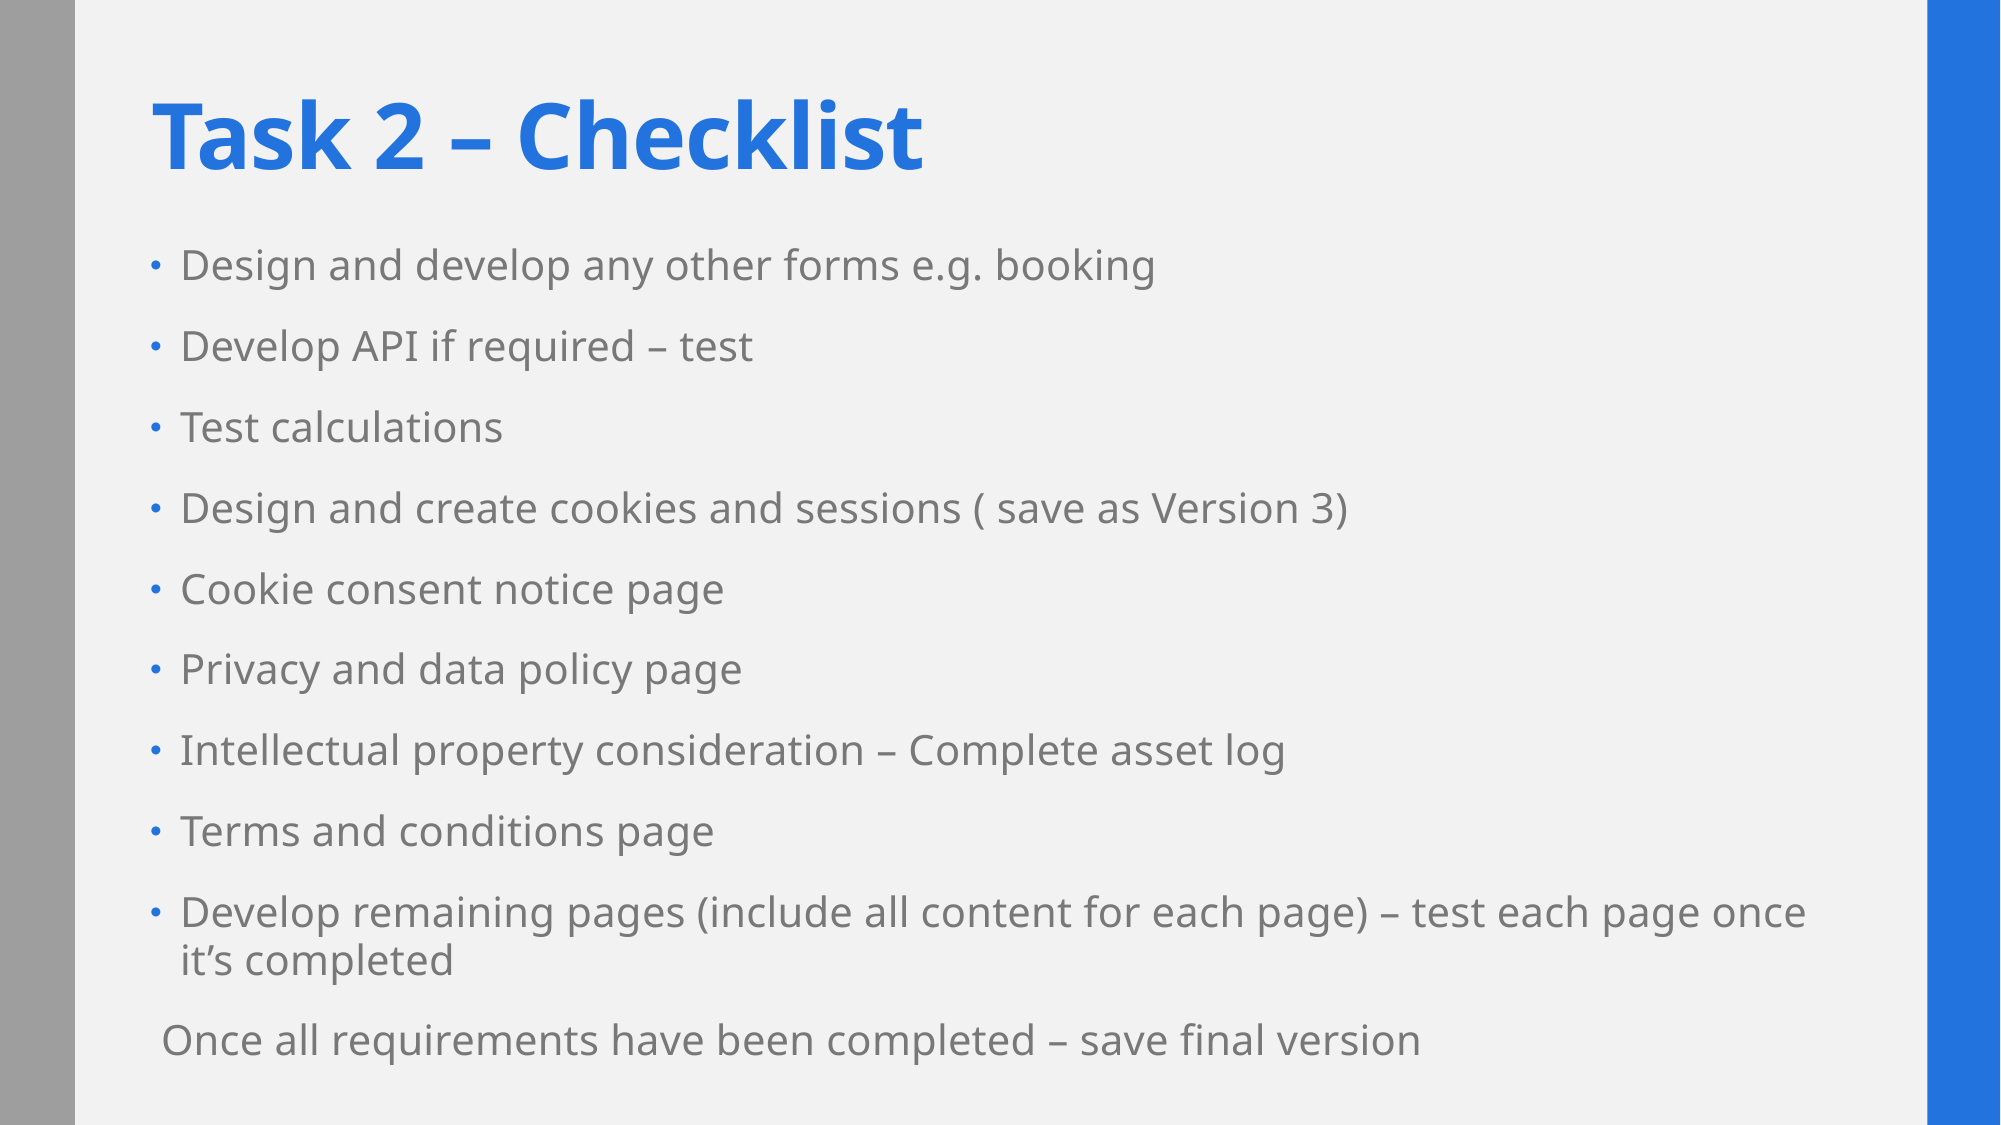

# Task 2 – Checklist
Design and develop any other forms e.g. booking
Develop API if required – test
Test calculations
Design and create cookies and sessions ( save as Version 3)
Cookie consent notice page
Privacy and data policy page
Intellectual property consideration – Complete asset log
Terms and conditions page
Develop remaining pages (include all content for each page) – test each page once it’s completed
 Once all requirements have been completed – save final version